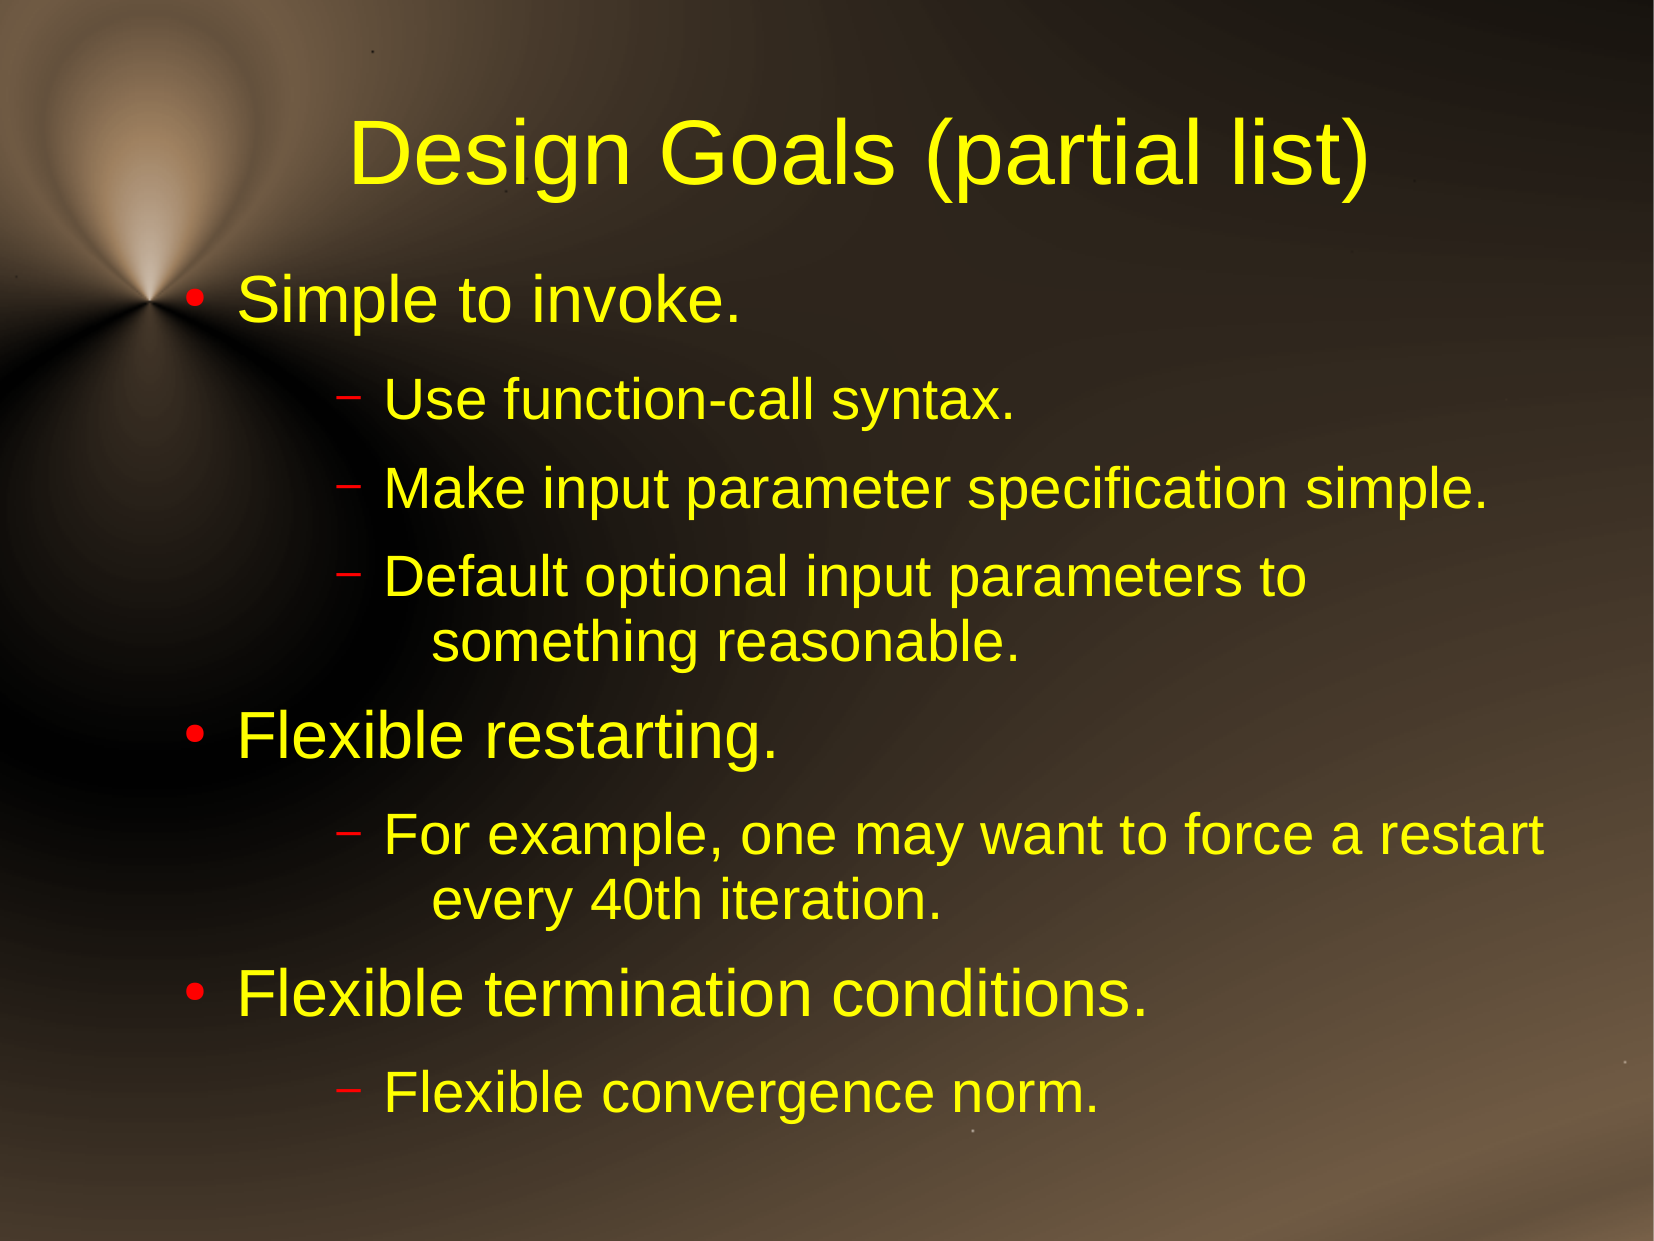

# Design Goals (partial list)
Simple to invoke.
Use function-call syntax.
Make input parameter specification simple.
Default optional input parameters to something reasonable.
Flexible restarting.
For example, one may want to force a restart every 40th iteration.
Flexible termination conditions.
Flexible convergence norm.